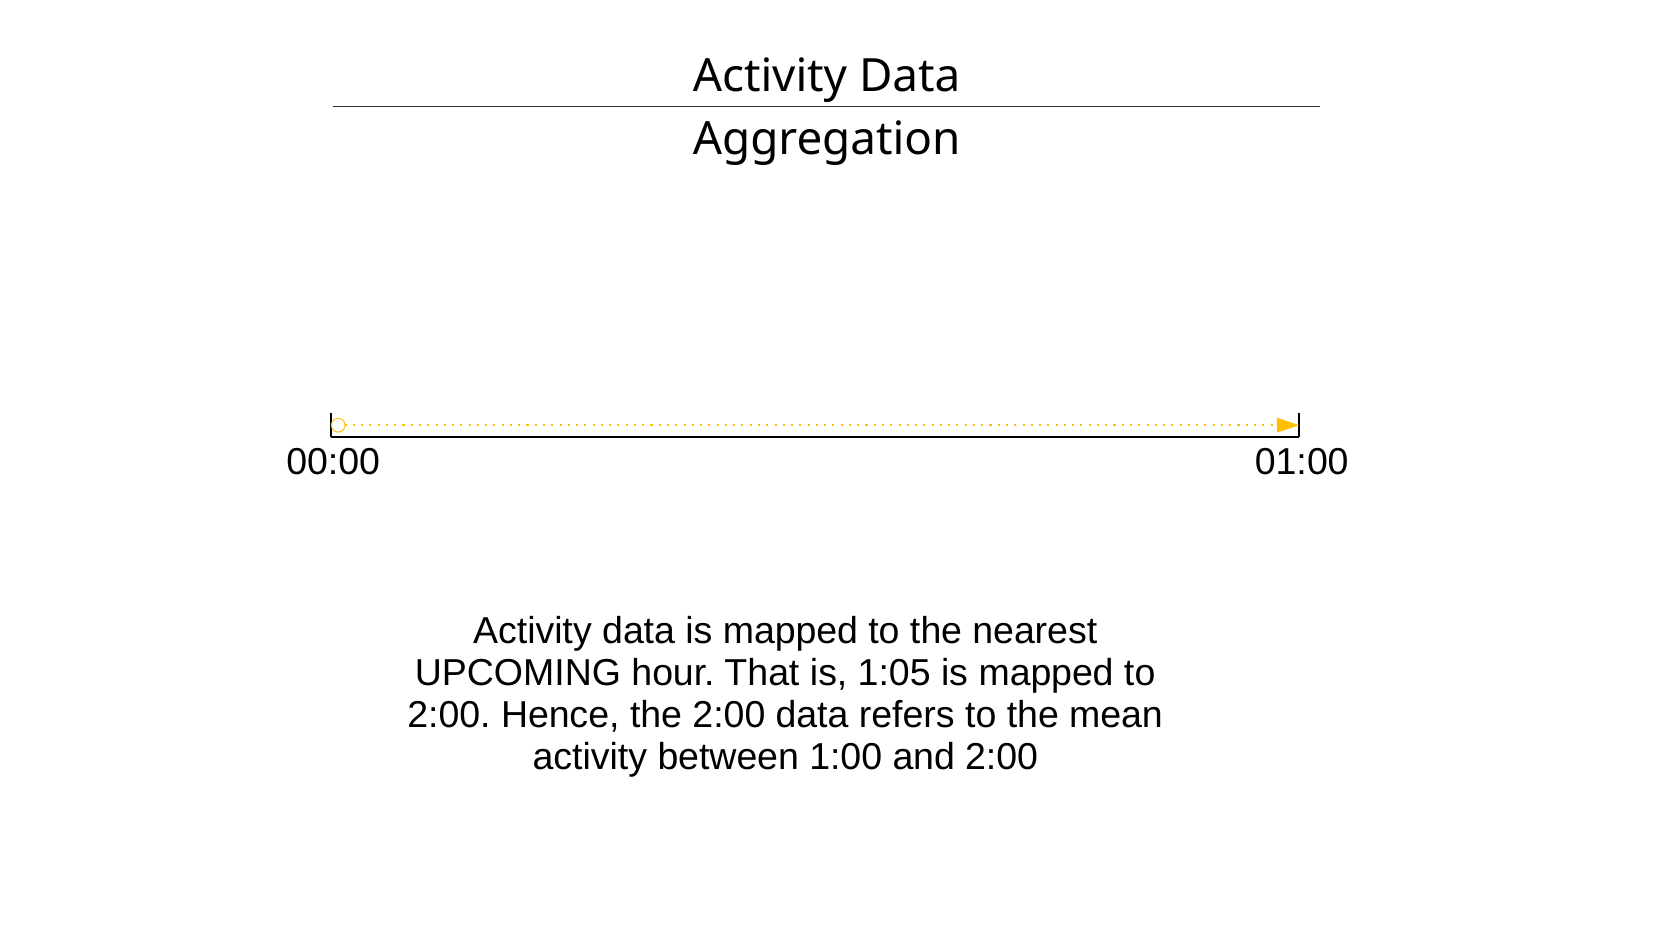

Activity Data Aggregation
00:00
01:00
Activity data is mapped to the nearest UPCOMING hour. That is, 1:05 is mapped to 2:00. Hence, the 2:00 data refers to the mean activity between 1:00 and 2:00